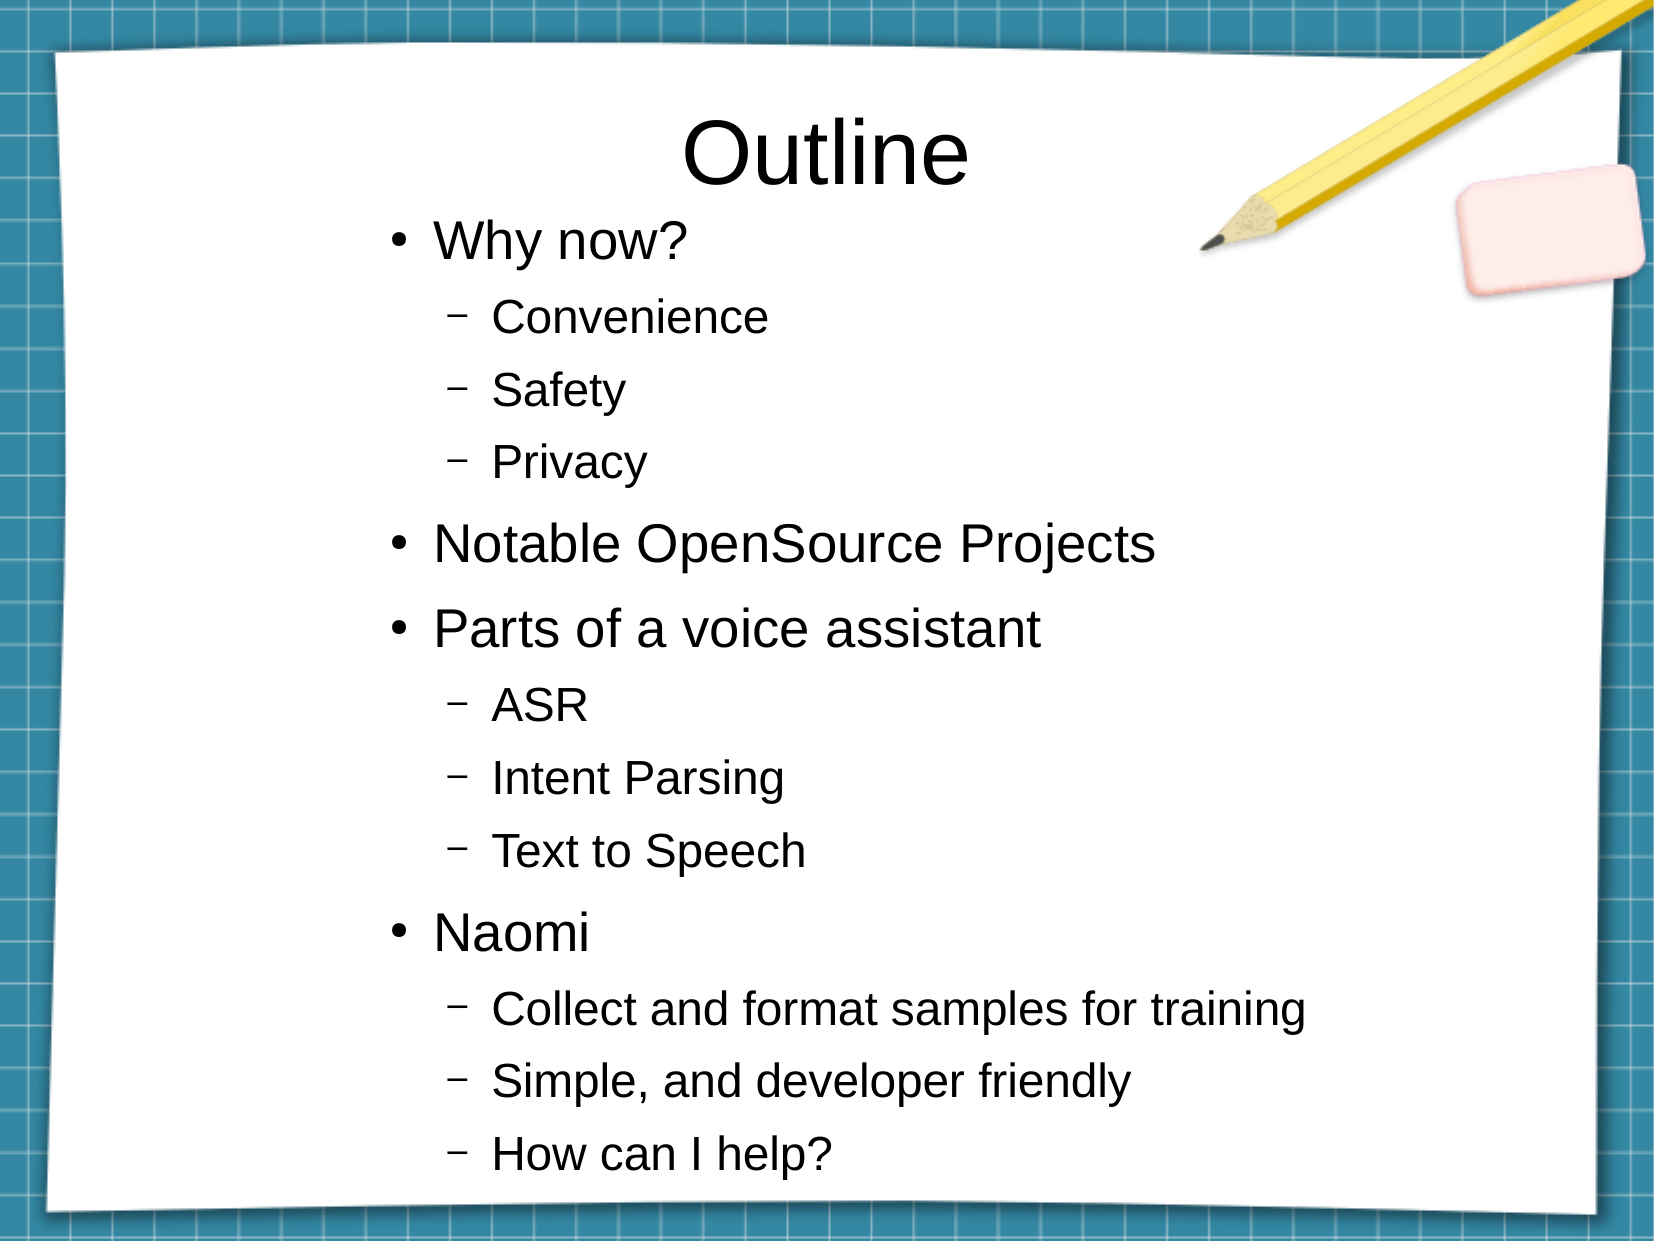

# Outline
Why now?
Convenience
Safety
Privacy
Notable OpenSource Projects
Parts of a voice assistant
ASR
Intent Parsing
Text to Speech
Naomi
Collect and format samples for training
Simple, and developer friendly
How can I help?